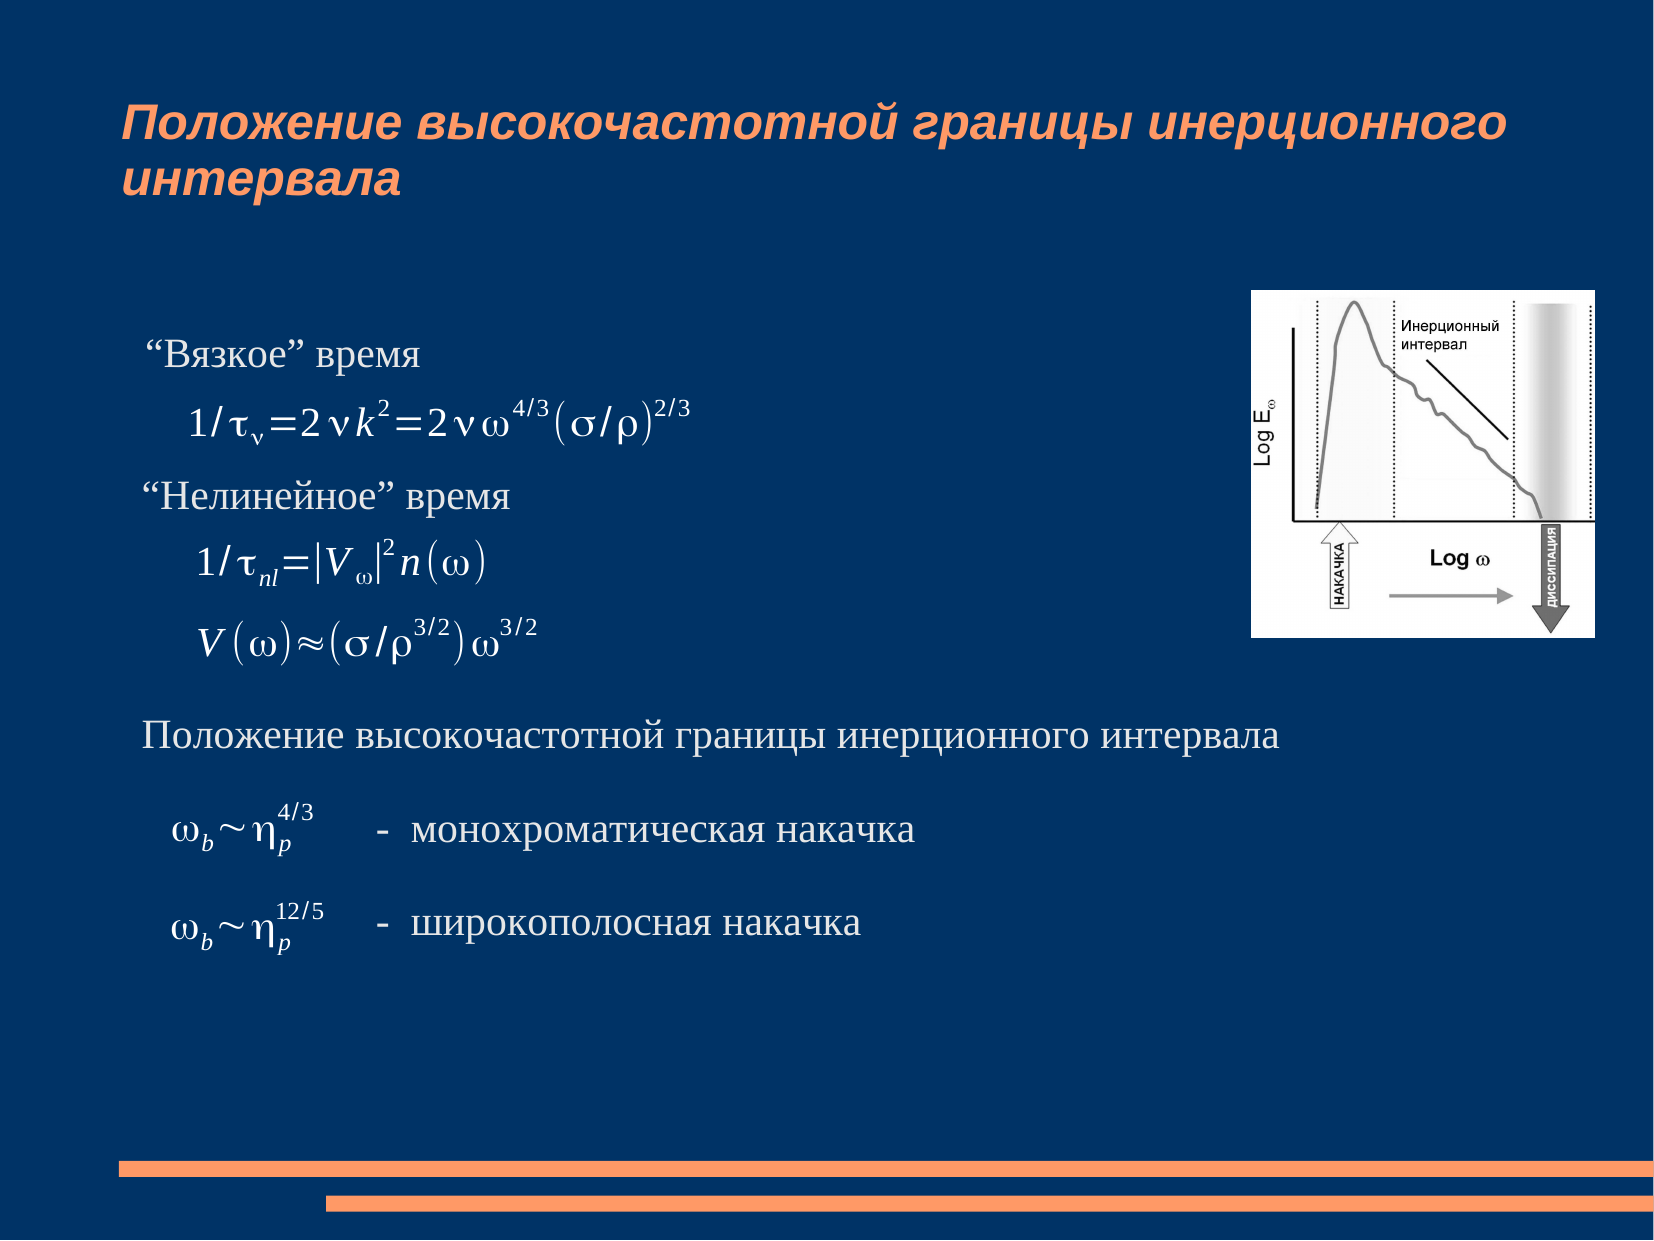

#
Положение высокочастотной границы инерционного интервала
“Вязкое” время
“Нелинейное” время
Положение высокочастотной границы инерционного интервала
- монохроматическая накачка
- широкополосная накачка